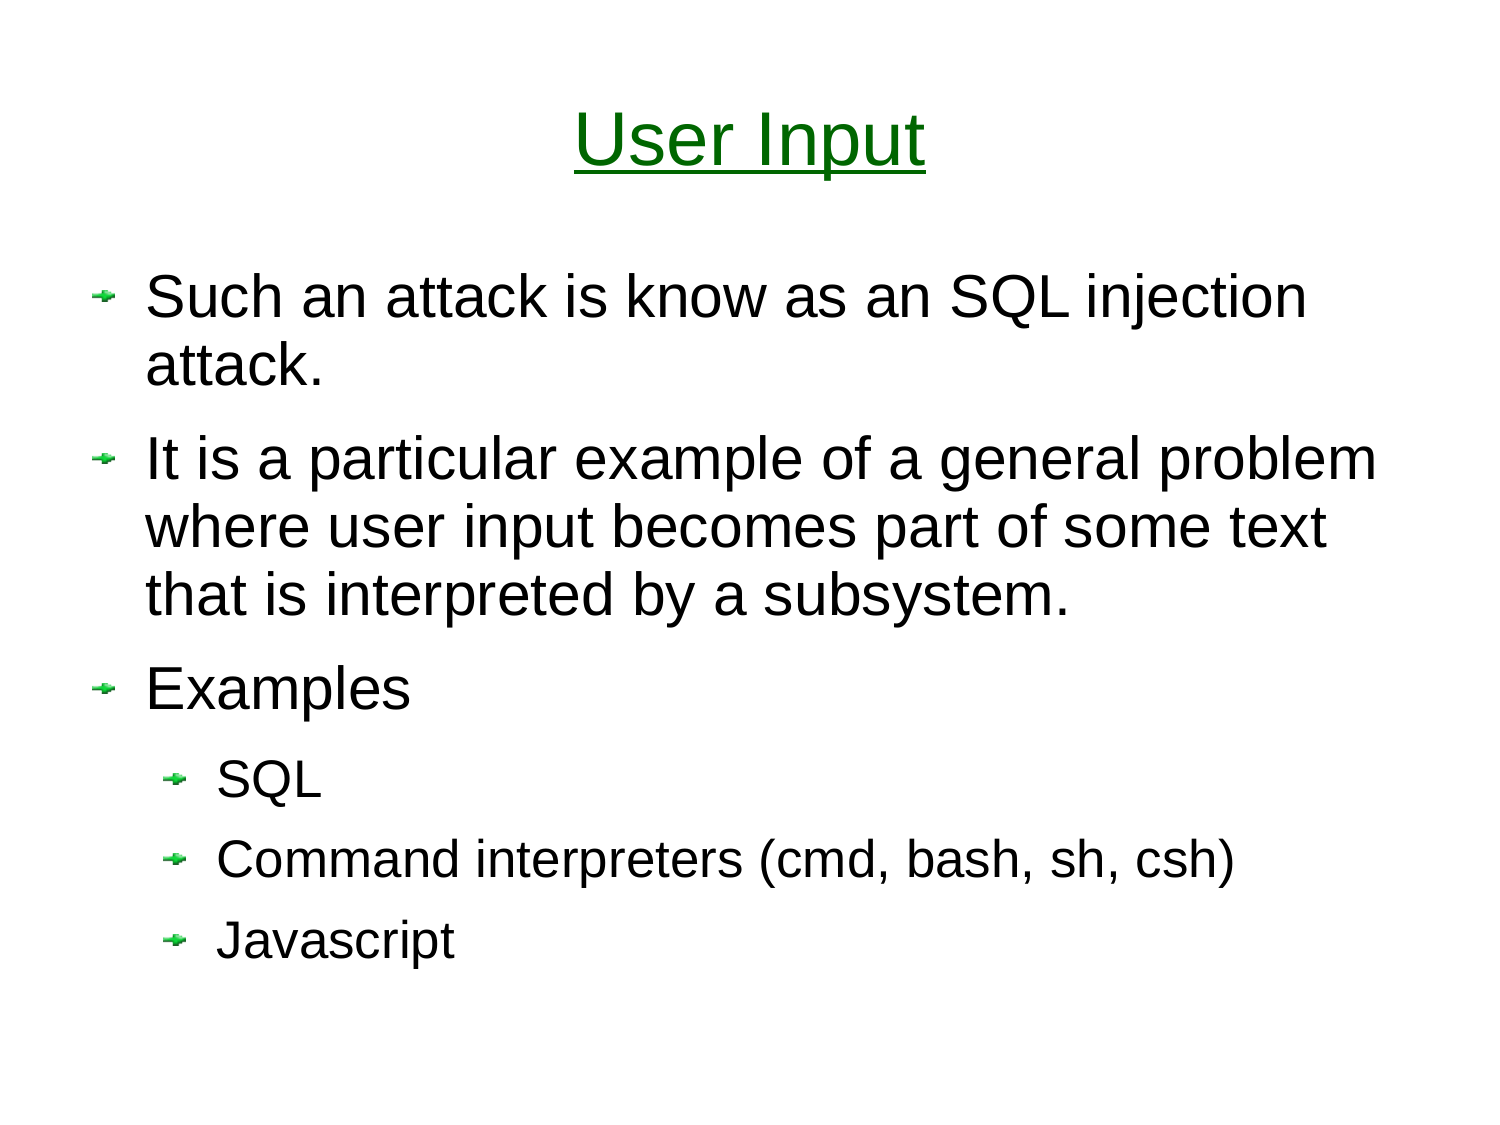

# User Input
Such an attack is know as an SQL injection attack.
It is a particular example of a general problem where user input becomes part of some text that is interpreted by a subsystem.
Examples
SQL
Command interpreters (cmd, bash, sh, csh)
Javascript